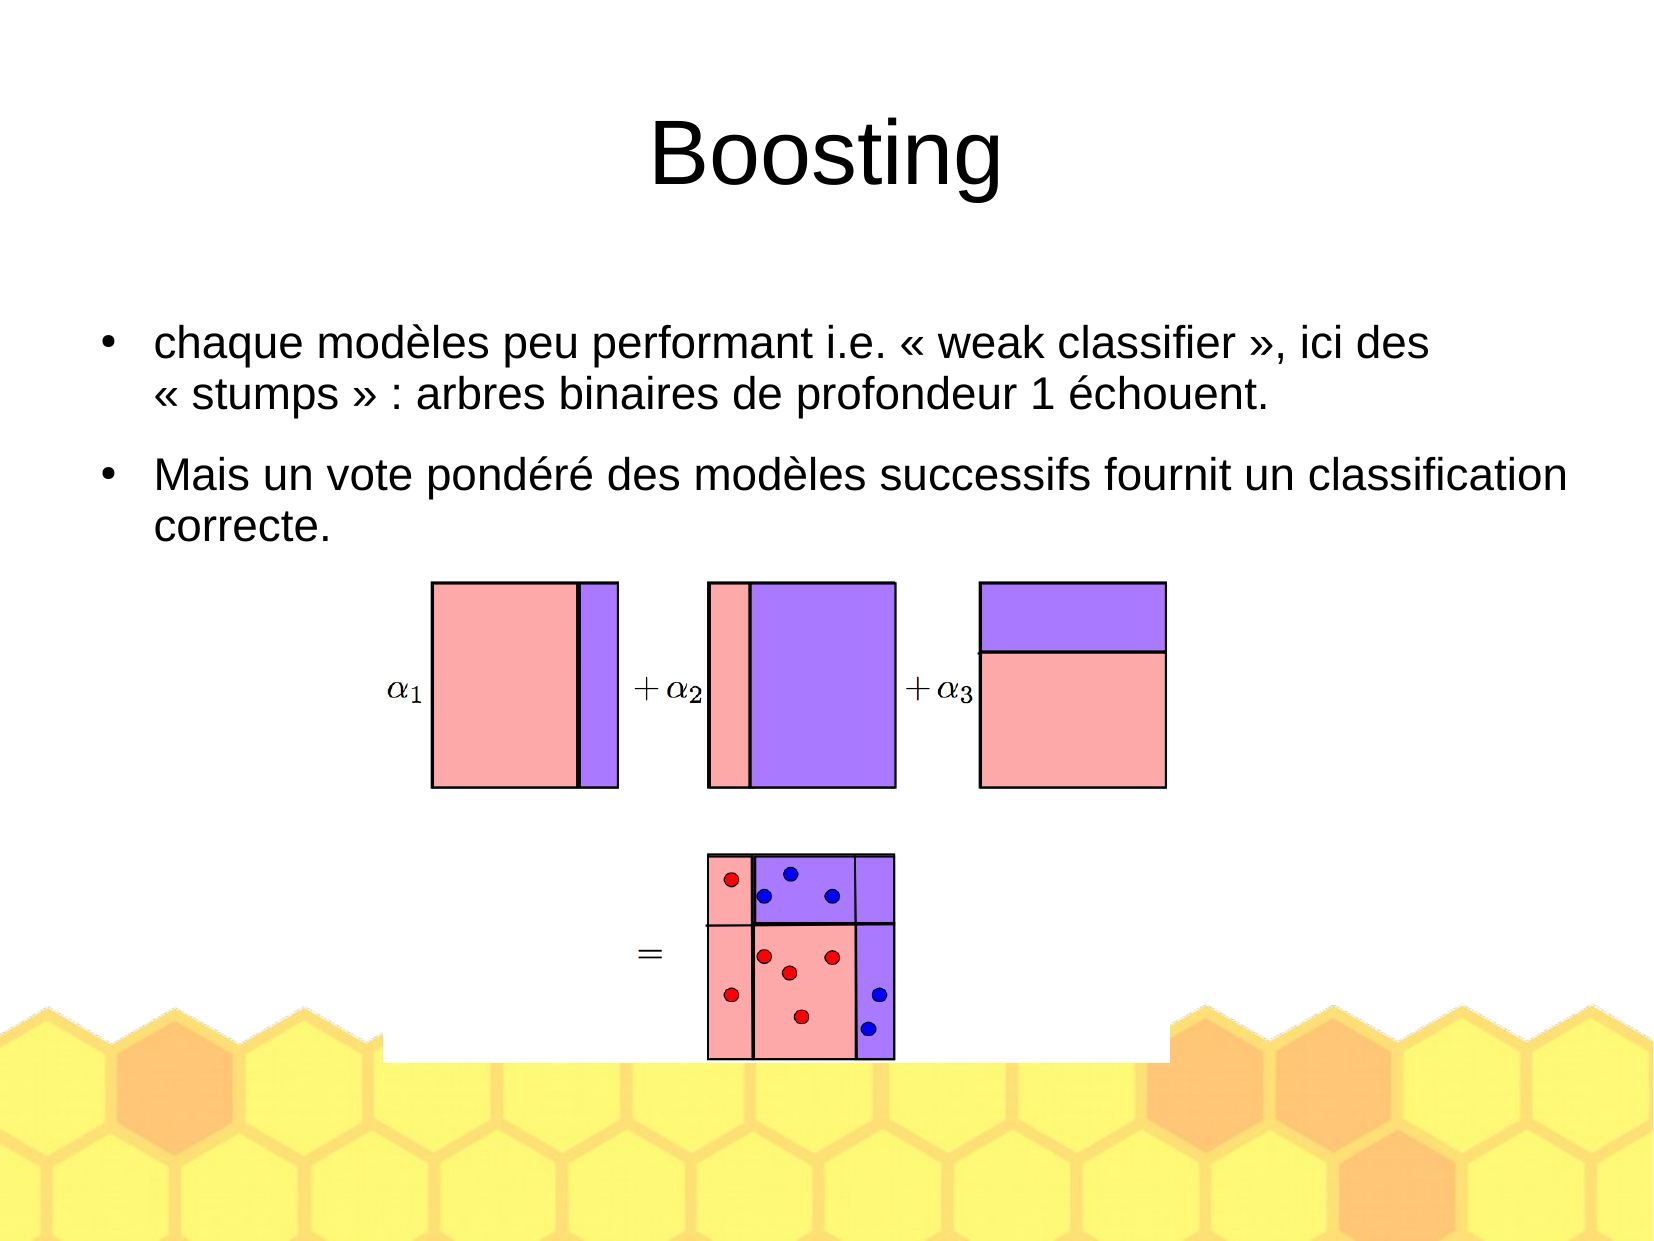

# Boosting
chaque modèles peu performant i.e. « weak classifier », ici des « stumps » : arbres binaires de profondeur 1 échouent.
Mais un vote pondéré des modèles successifs fournit un classification correcte.